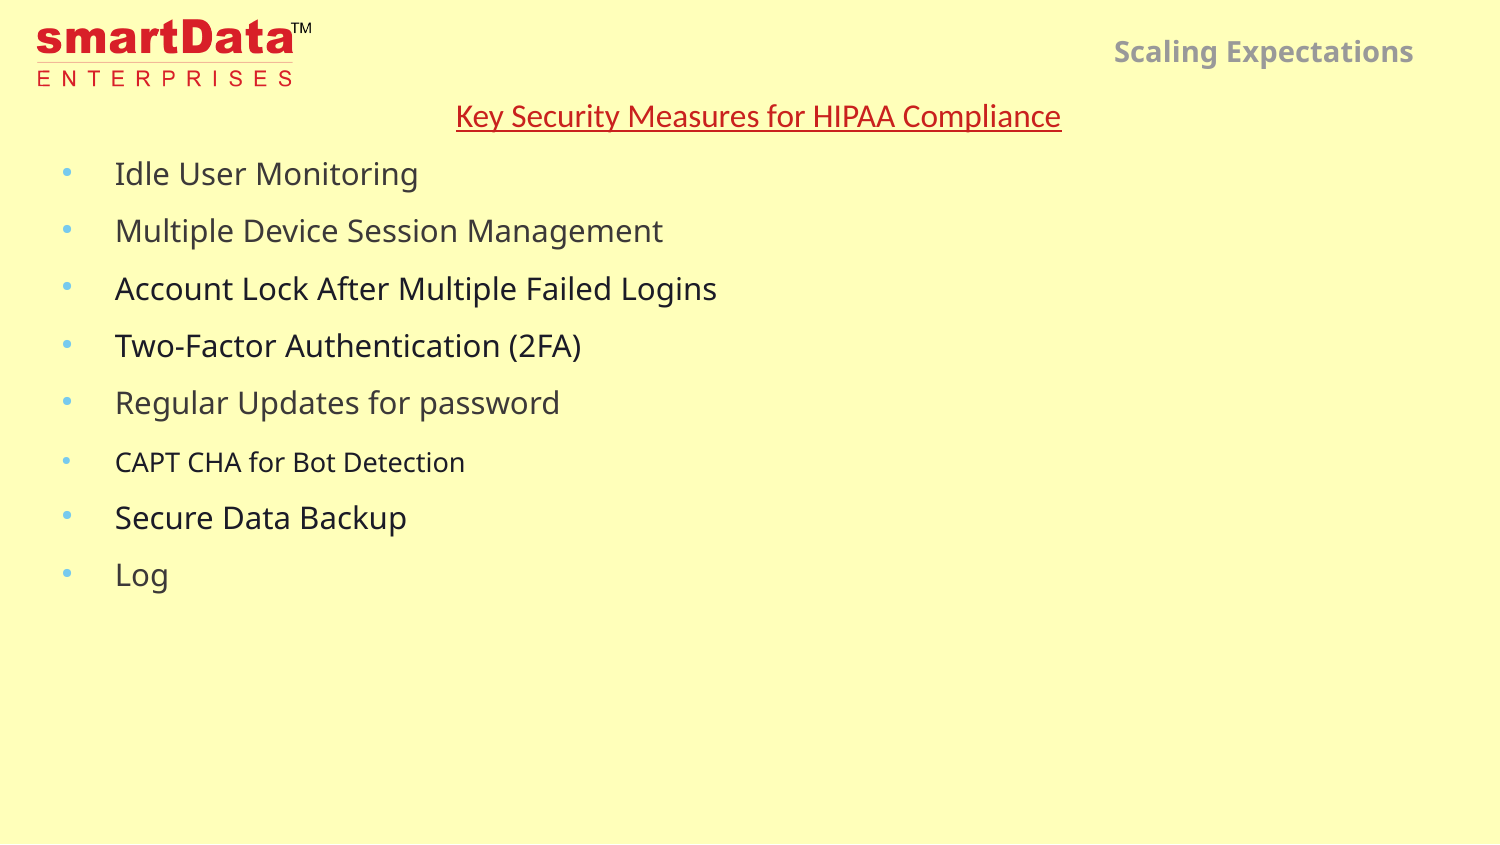

Scaling Expectations
Key Security Measures for HIPAA Compliance
Idle User Monitoring
Multiple Device Session Management
Account Lock After Multiple Failed Logins
Two-Factor Authentication (2FA)
Regular Updates for password
CAPT CHA for Bot Detection
Secure Data Backup
Log